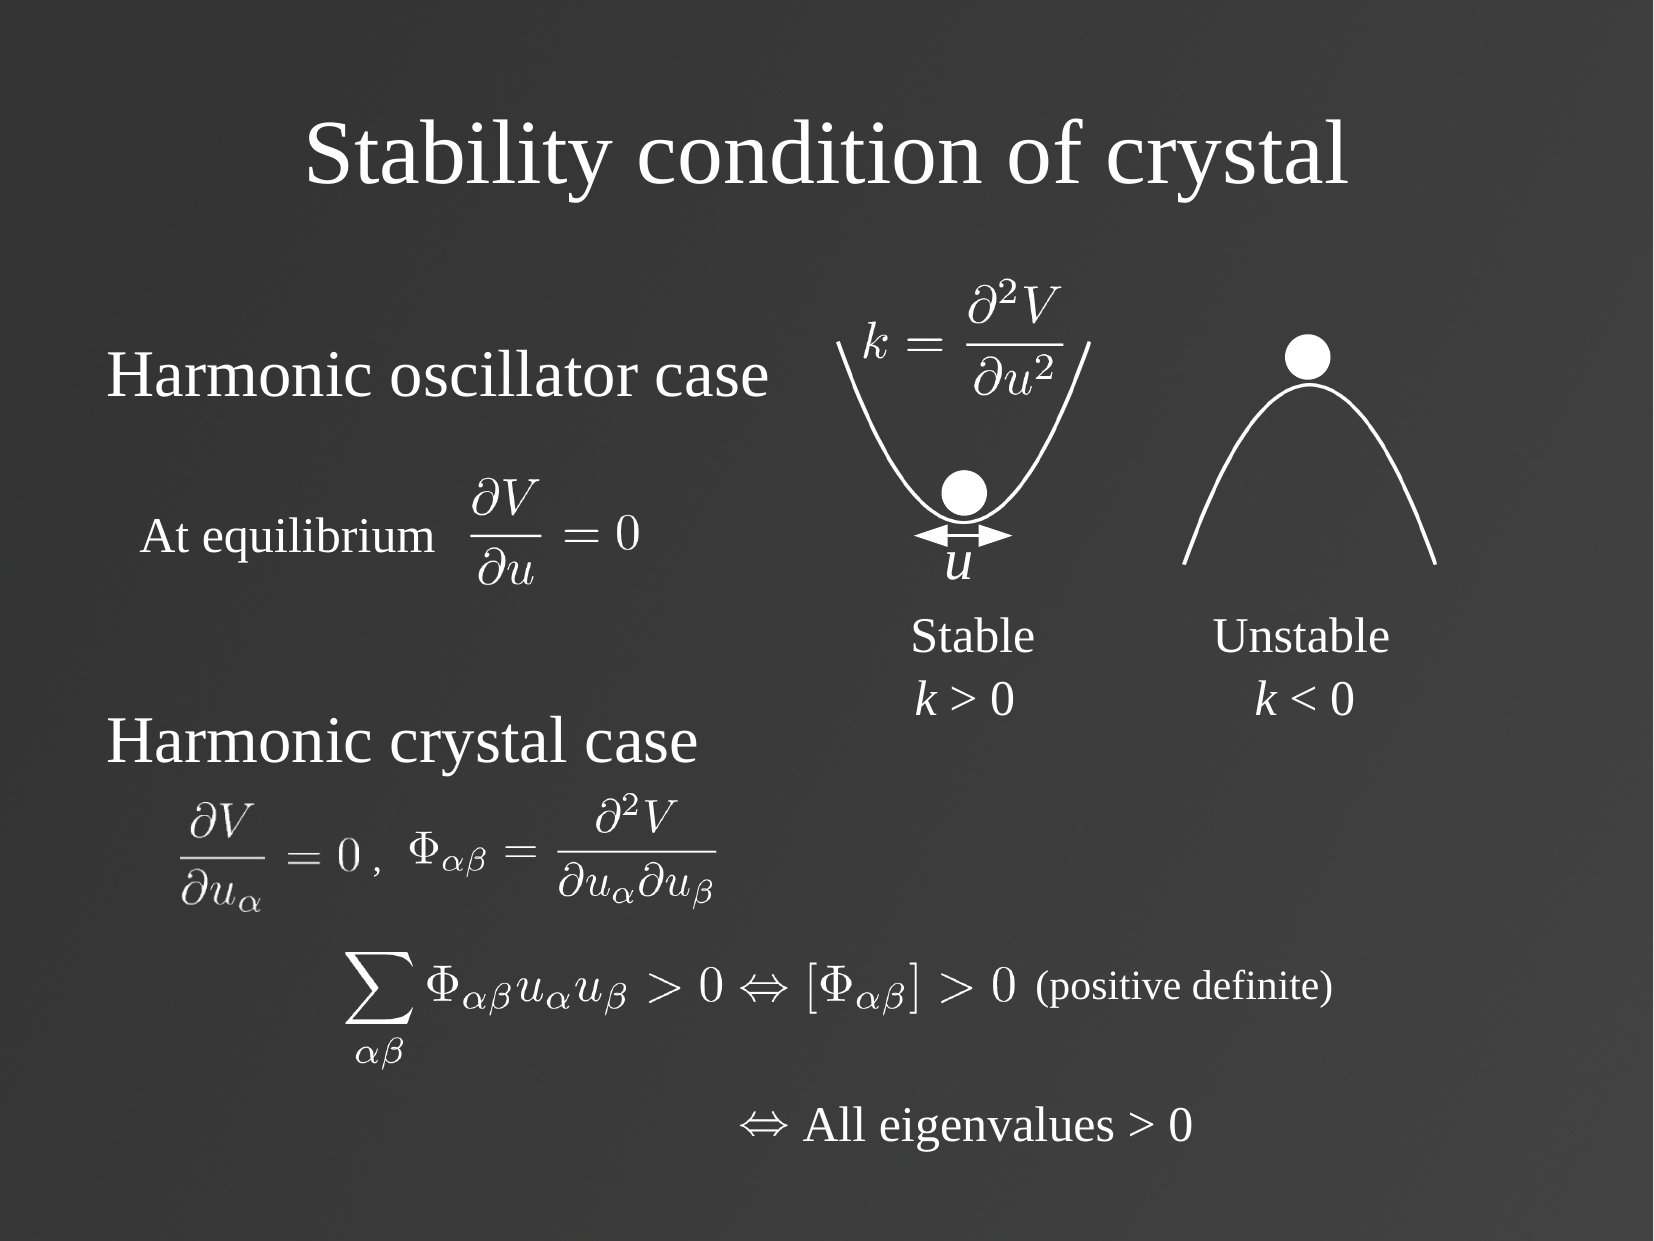

# Stability condition of crystal
Harmonic oscillator case
At equilibrium
u
Stable
Unstable
k > 0
k < 0
Harmonic crystal case
,
(positive definite)
All eigenvalues > 0